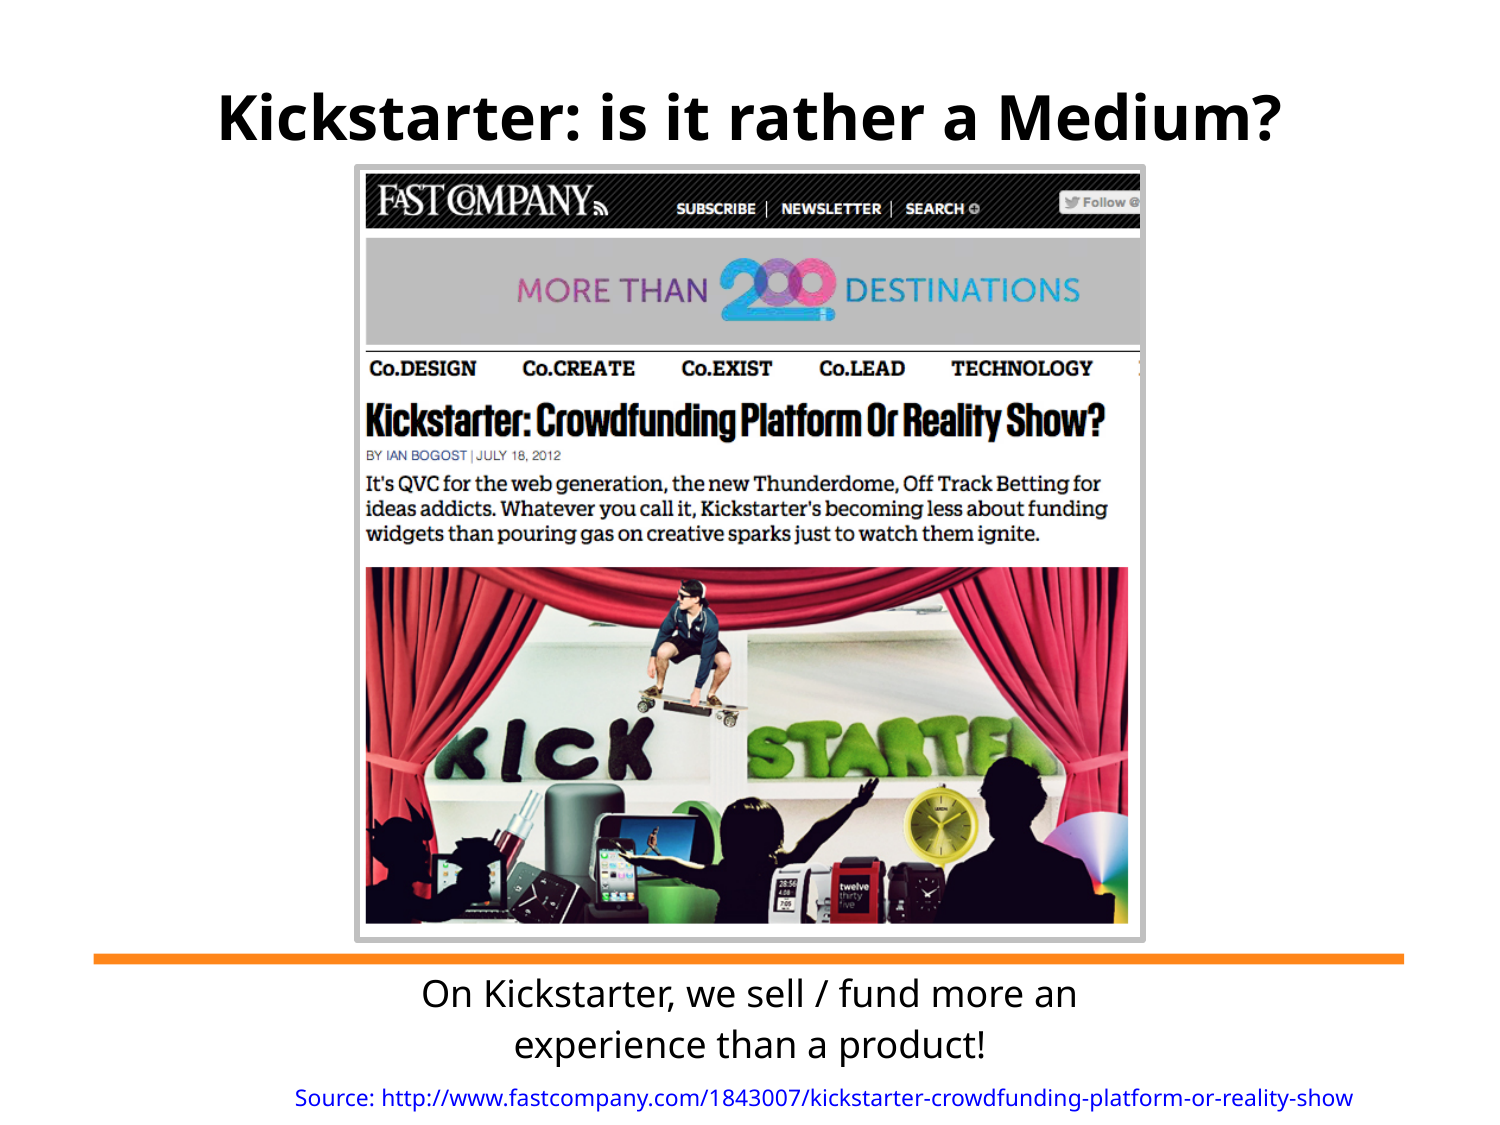

# Kickstarter: is it rather a Medium?
On Kickstarter, we sell / fund more an experience than a product!
Source: http://www.fastcompany.com/1843007/kickstarter-crowdfunding-platform-or-reality-show